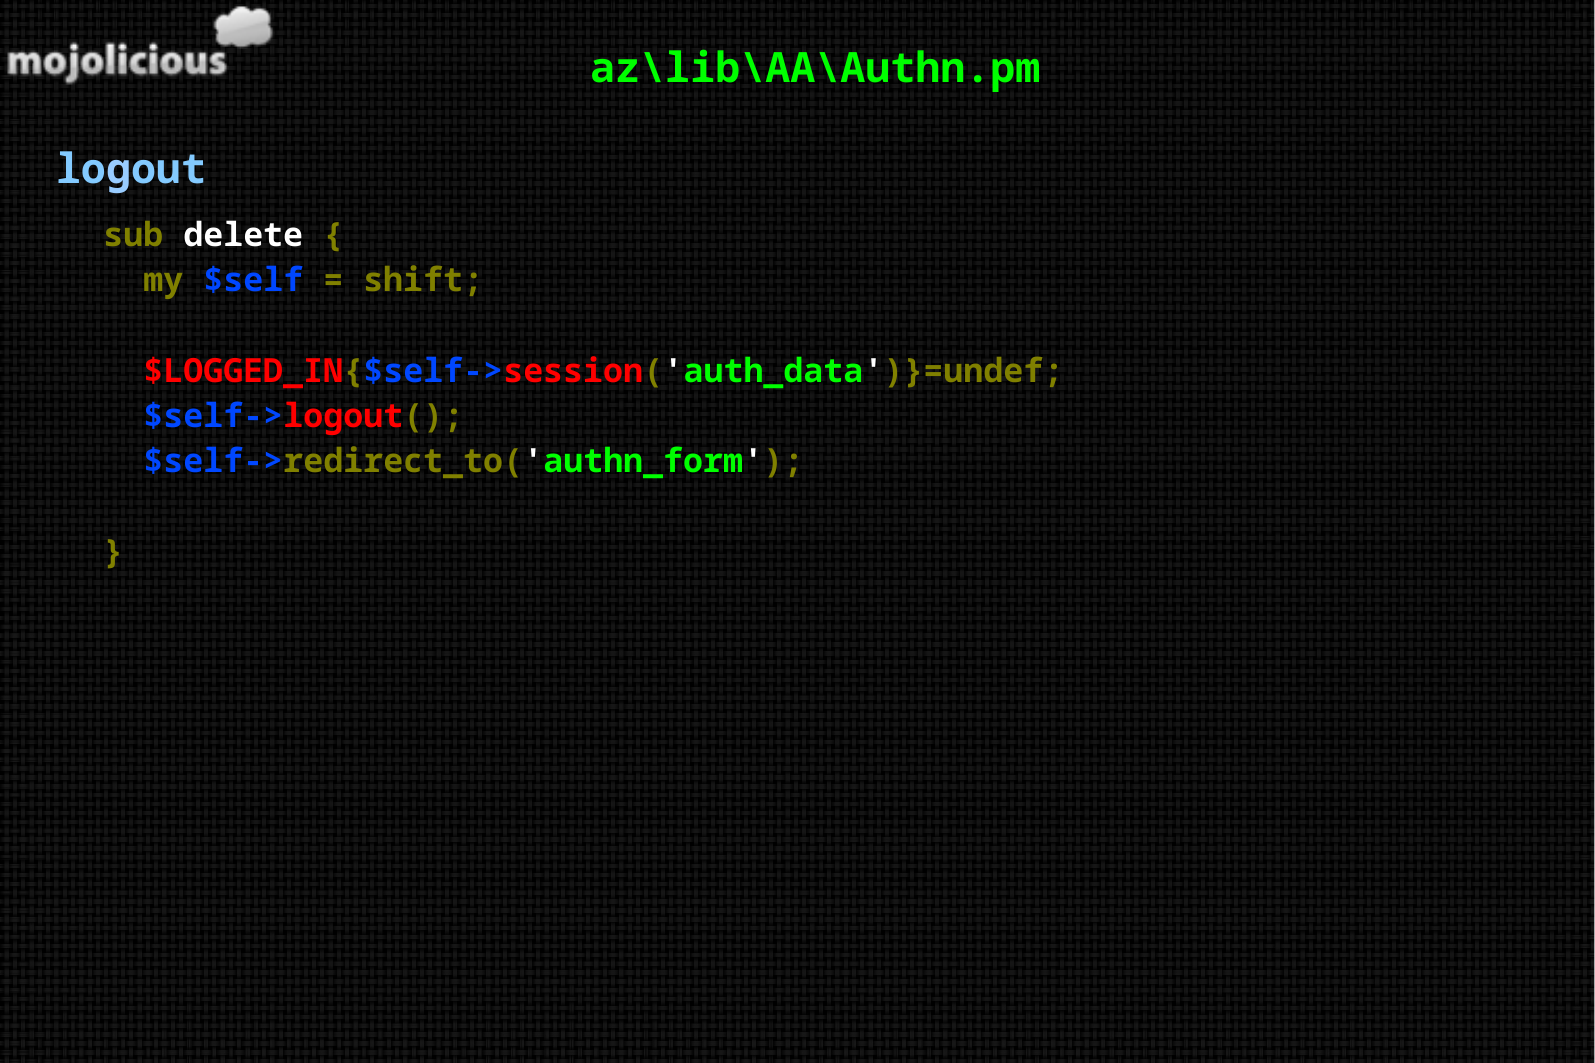

az\lib\AA\Authn.pm
logout
sub delete {
 my $self = shift;
 $LOGGED_IN{$self->session('auth_data')}=undef;
 $self->logout();
 $self->redirect_to('authn_form');
}